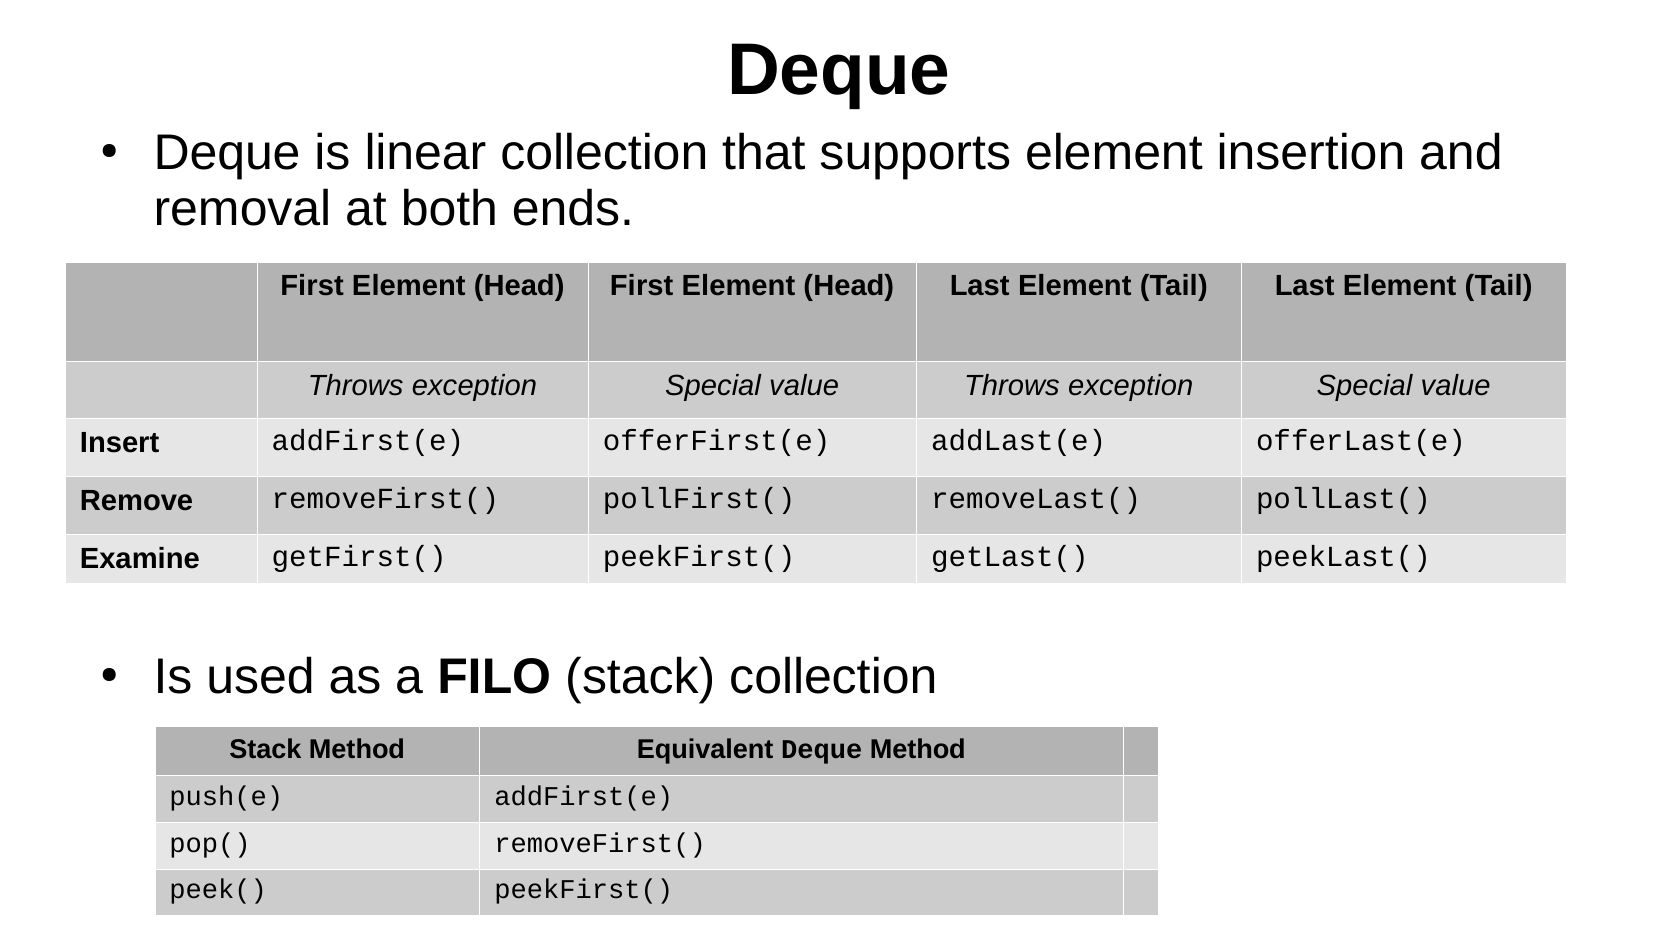

# Deque
Deque is linear collection that supports element insertion and removal at both ends.
Is used as a FILO (stack) collection
| | First Element (Head) | First Element (Head) | Last Element (Tail) | Last Element (Tail) |
| --- | --- | --- | --- | --- |
| | Throws exception | Special value | Throws exception | Special value |
| Insert | addFirst(e) | offerFirst(e) | addLast(e) | offerLast(e) |
| Remove | removeFirst() | pollFirst() | removeLast() | pollLast() |
| Examine | getFirst() | peekFirst() | getLast() | peekLast() |
| Stack Method | Equivalent Deque Method | |
| --- | --- | --- |
| push(e) | addFirst(e) | |
| pop() | removeFirst() | |
| peek() | peekFirst() | |